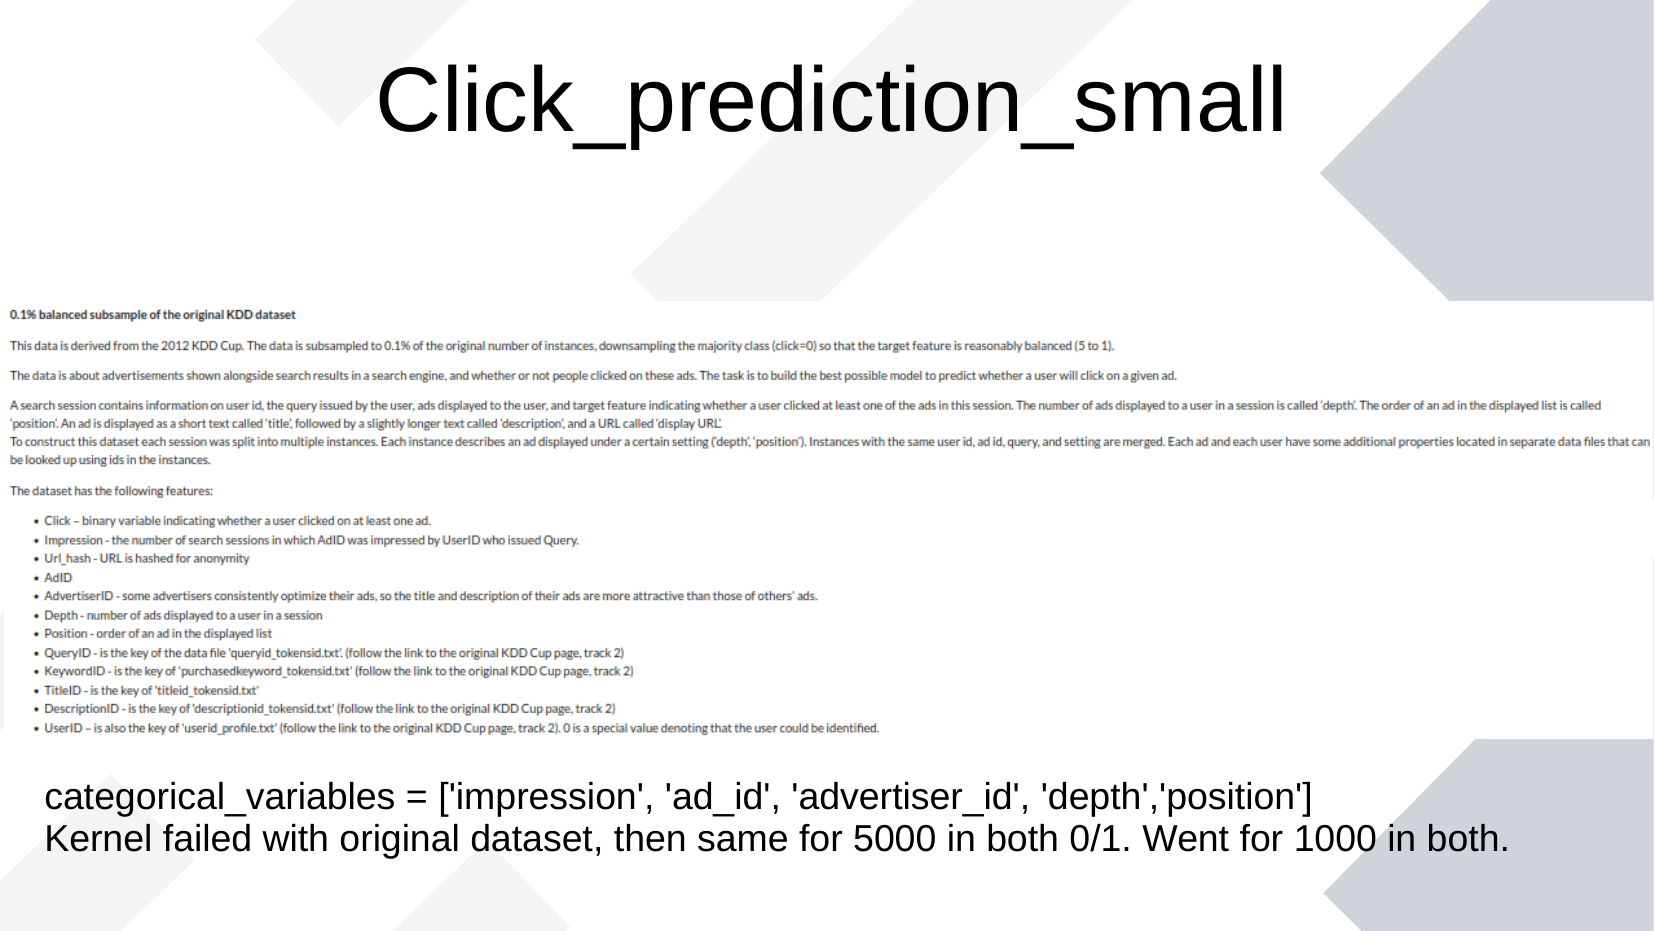

# Click_prediction_small
categorical_variables = ['impression', 'ad_id', 'advertiser_id', 'depth','position']
Kernel failed with original dataset, then same for 5000 in both 0/1. Went for 1000 in both.